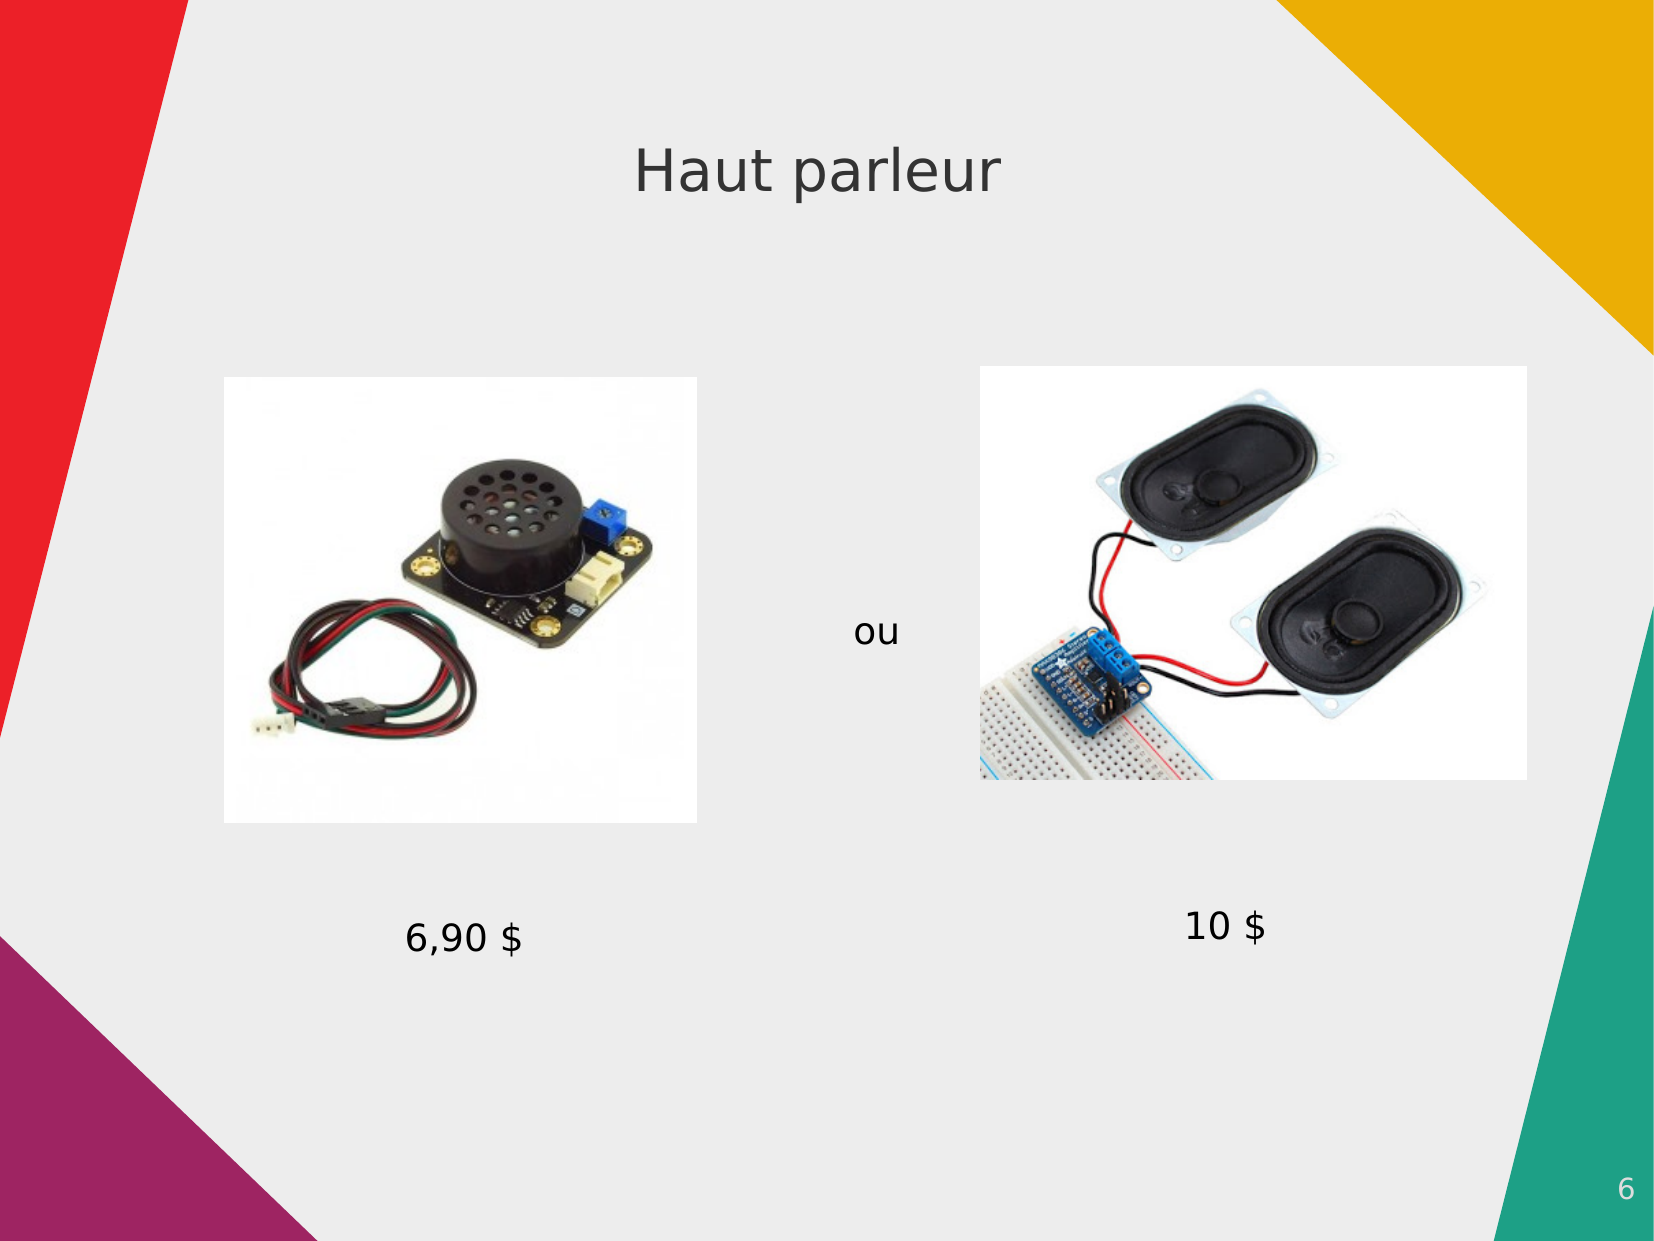

# Haut parleur
ou
10 $
6,90 $
6